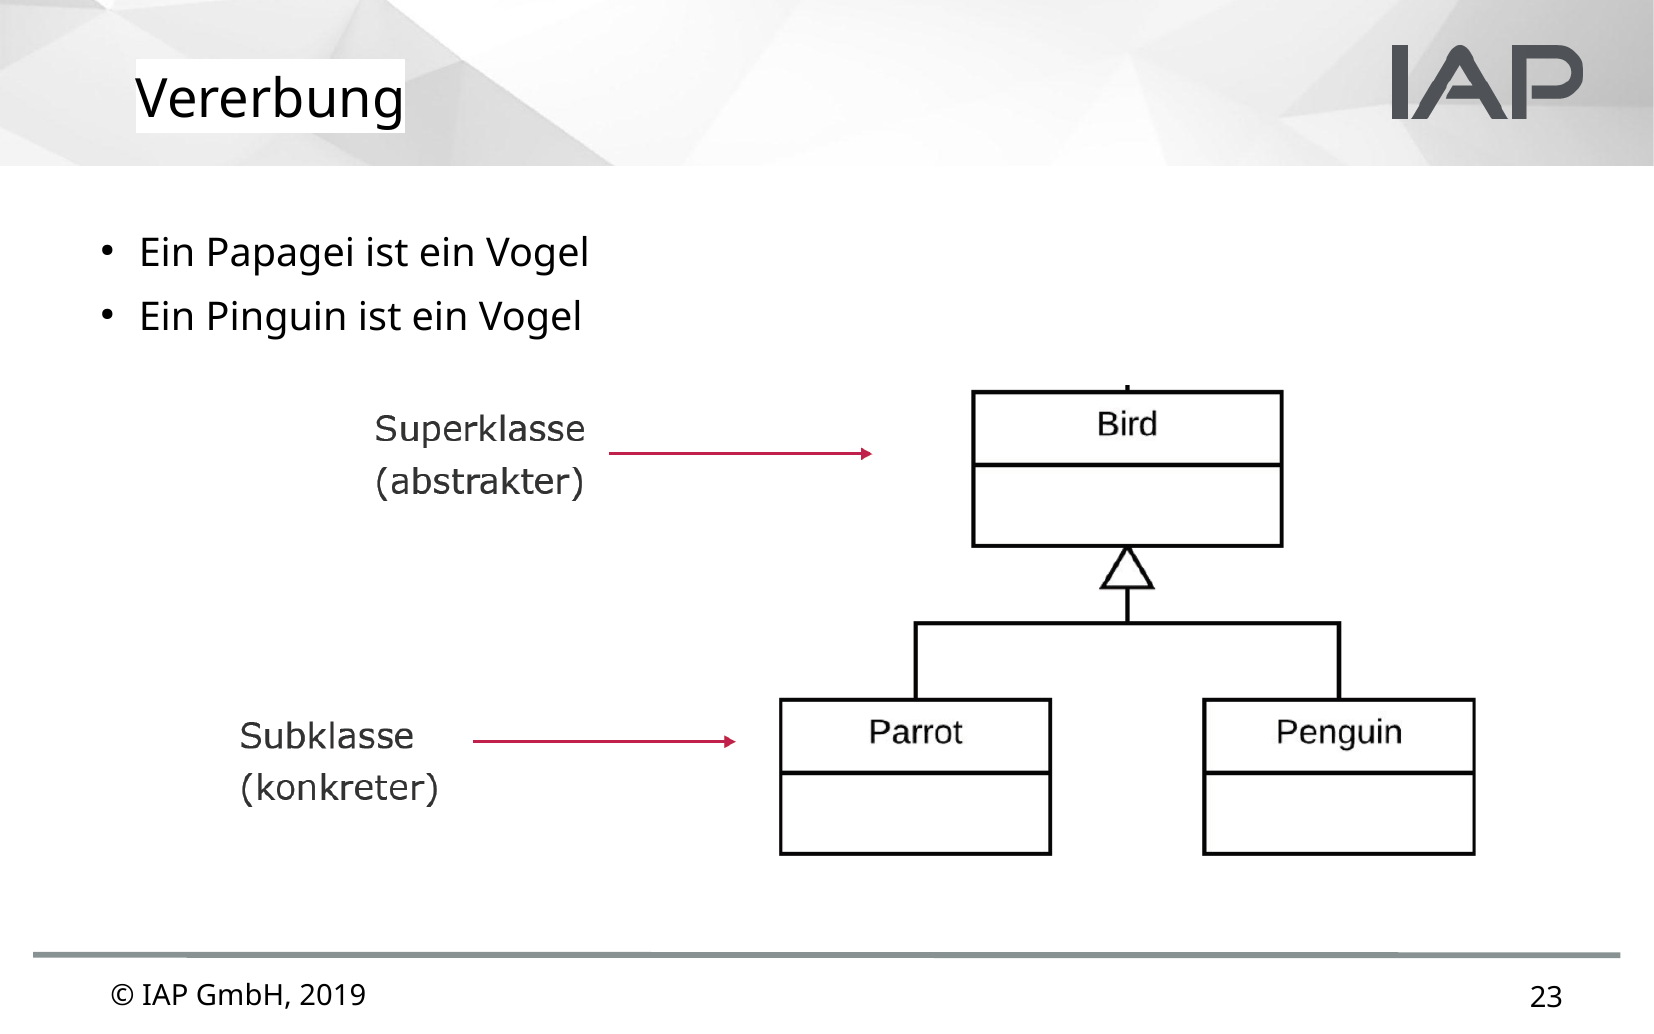

# Vererbung
Ein Papagei ist ein Vogel
Ein Pinguin ist ein Vogel
© IAP GmbH, 2019
23